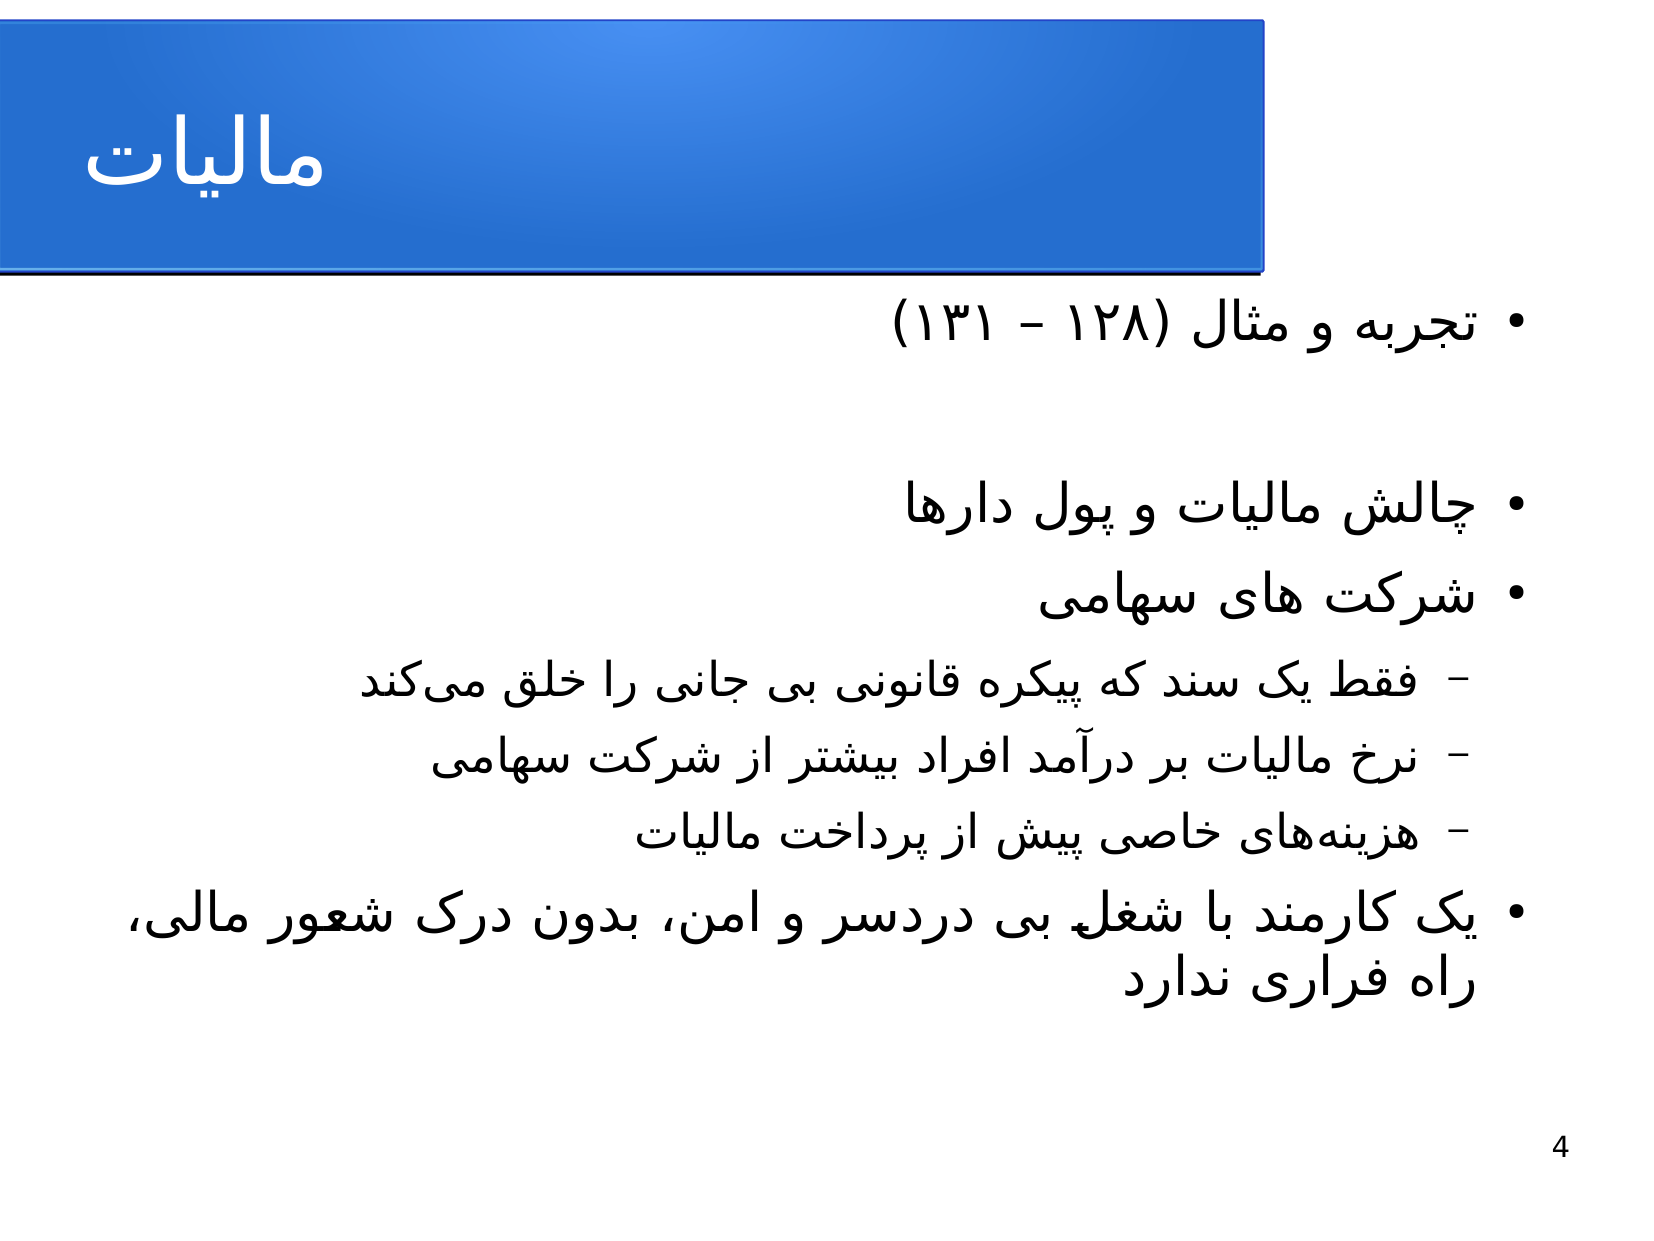

# مالیات
تجربه و مثال (۱۲۸ – ۱۳۱)
چالش مالیات و پول دارها
شرکت های سهامی
فقط یک سند که پیکره قانونی بی جانی را خلق می‌کند
نرخ مالیات بر درآمد افراد بیشتر از شرکت سهامی
هزینه‌های خاصی پیش از پرداخت مالیات
یک کارمند با شغل بی دردسر و امن، بدون درک شعور مالی، راه فراری ندارد
4